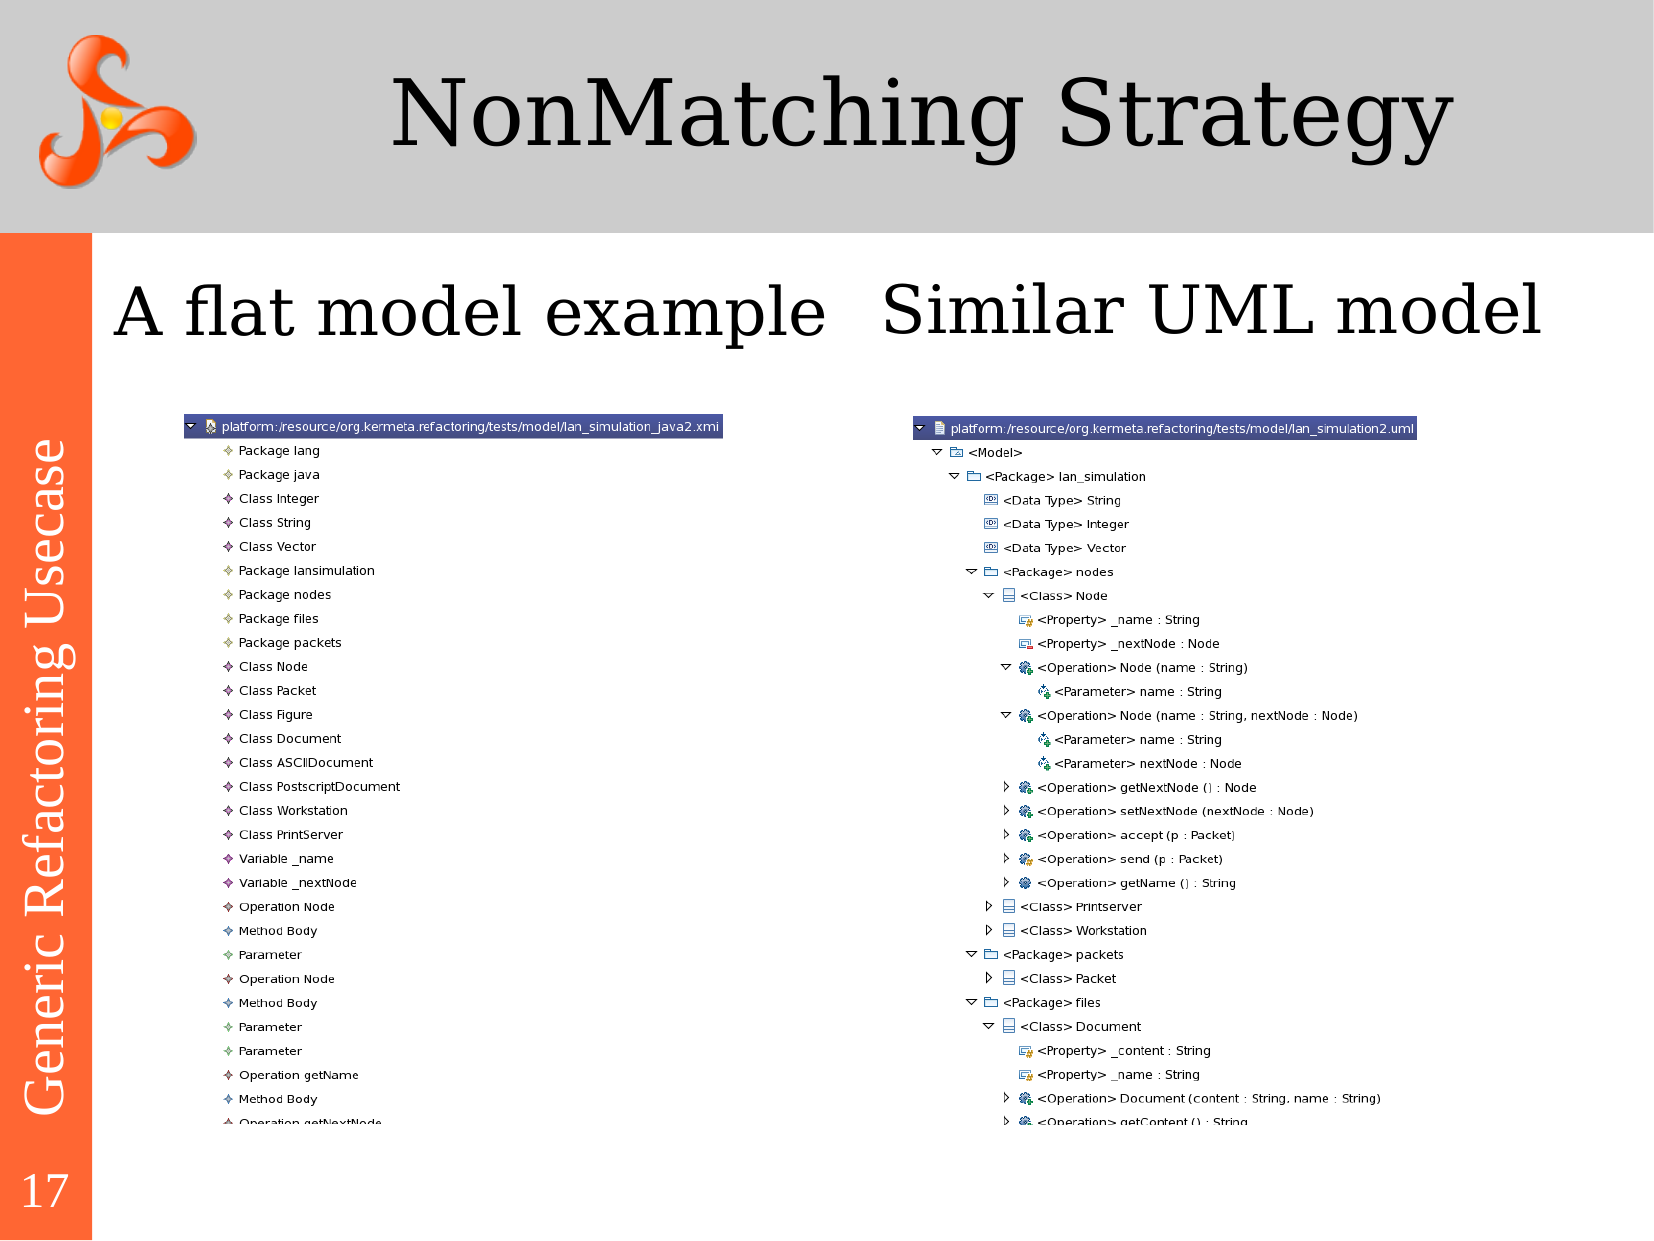

# NonMatching Strategy
Similar UML model
A flat model example
Generic Refactoring Usecase